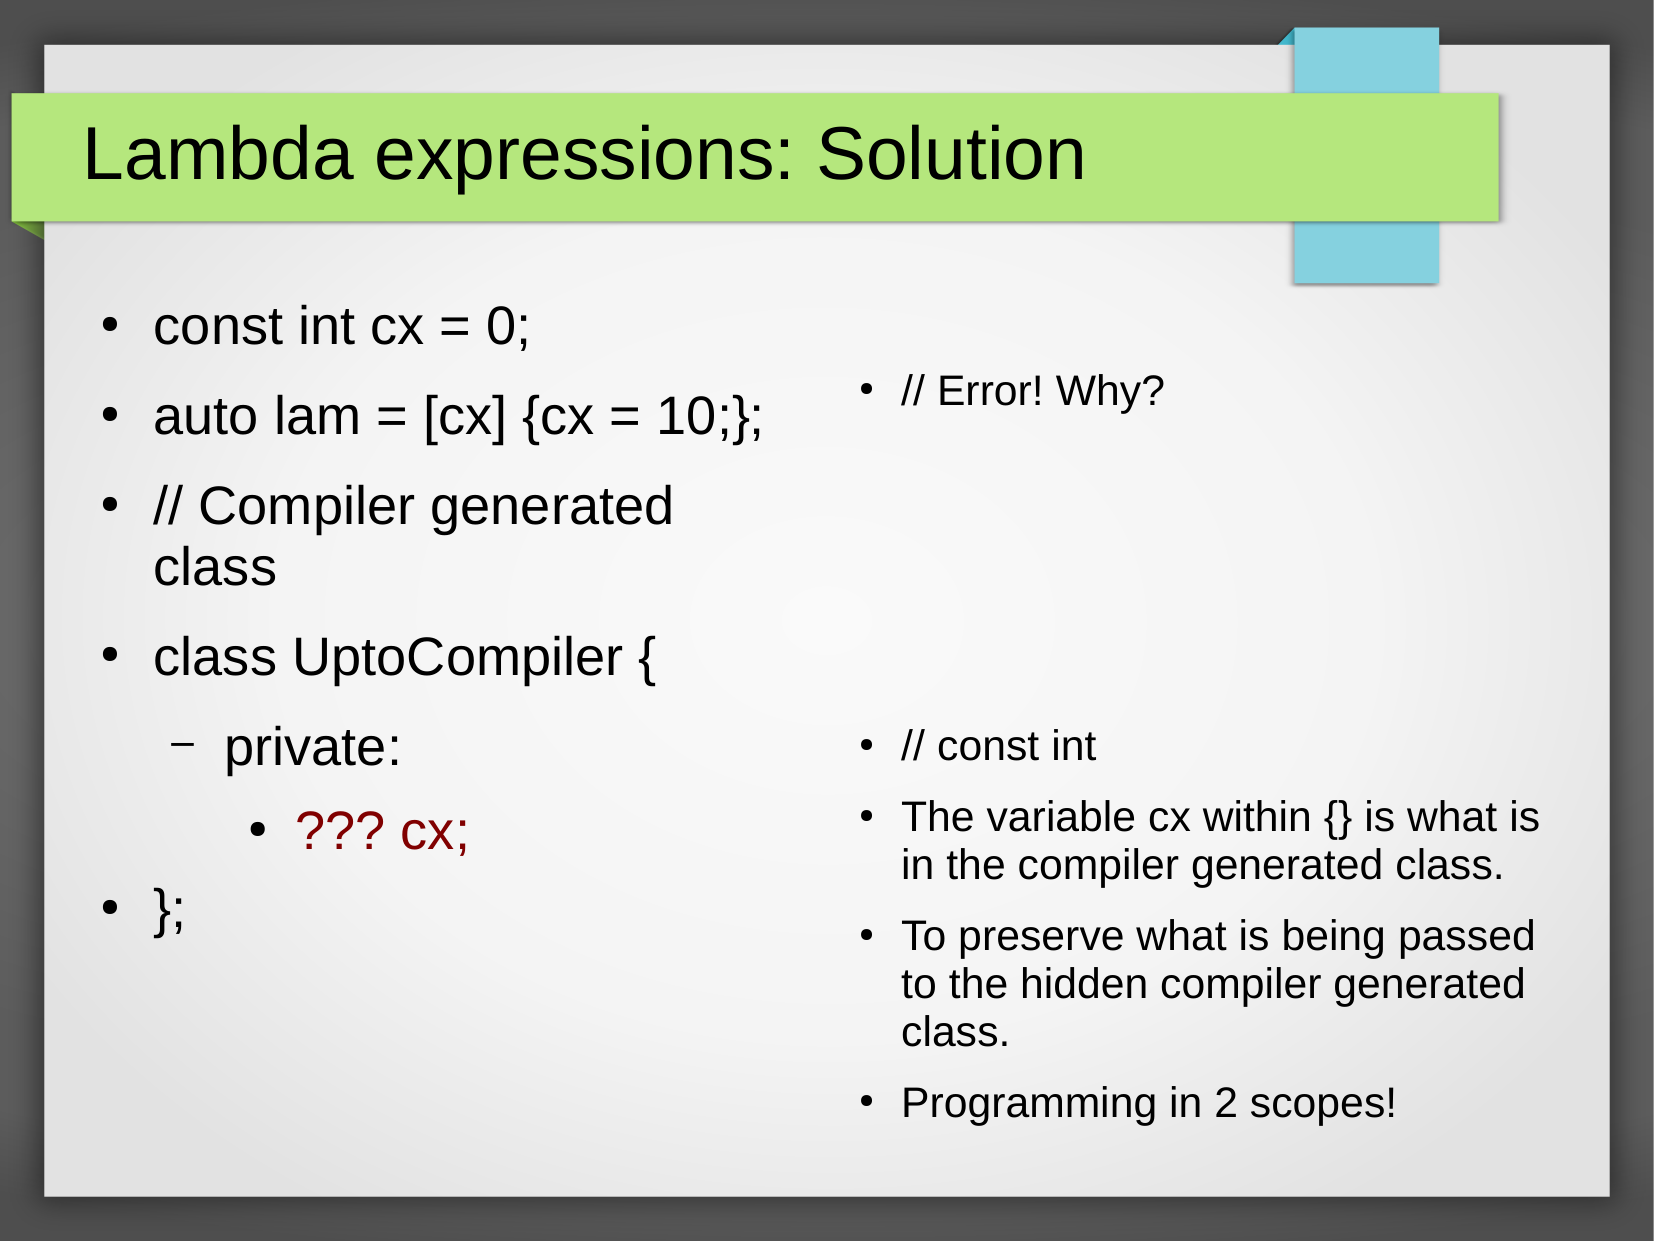

# Lambda expressions: Solution
const int cx = 0;
auto lam = [cx] {cx = 10;};
// Compiler generated class
class UptoCompiler {
private:
??? cx;
};
// Error! Why?
// const int
The variable cx within {} is what is in the compiler generated class.
To preserve what is being passed to the hidden compiler generated class.
Programming in 2 scopes!